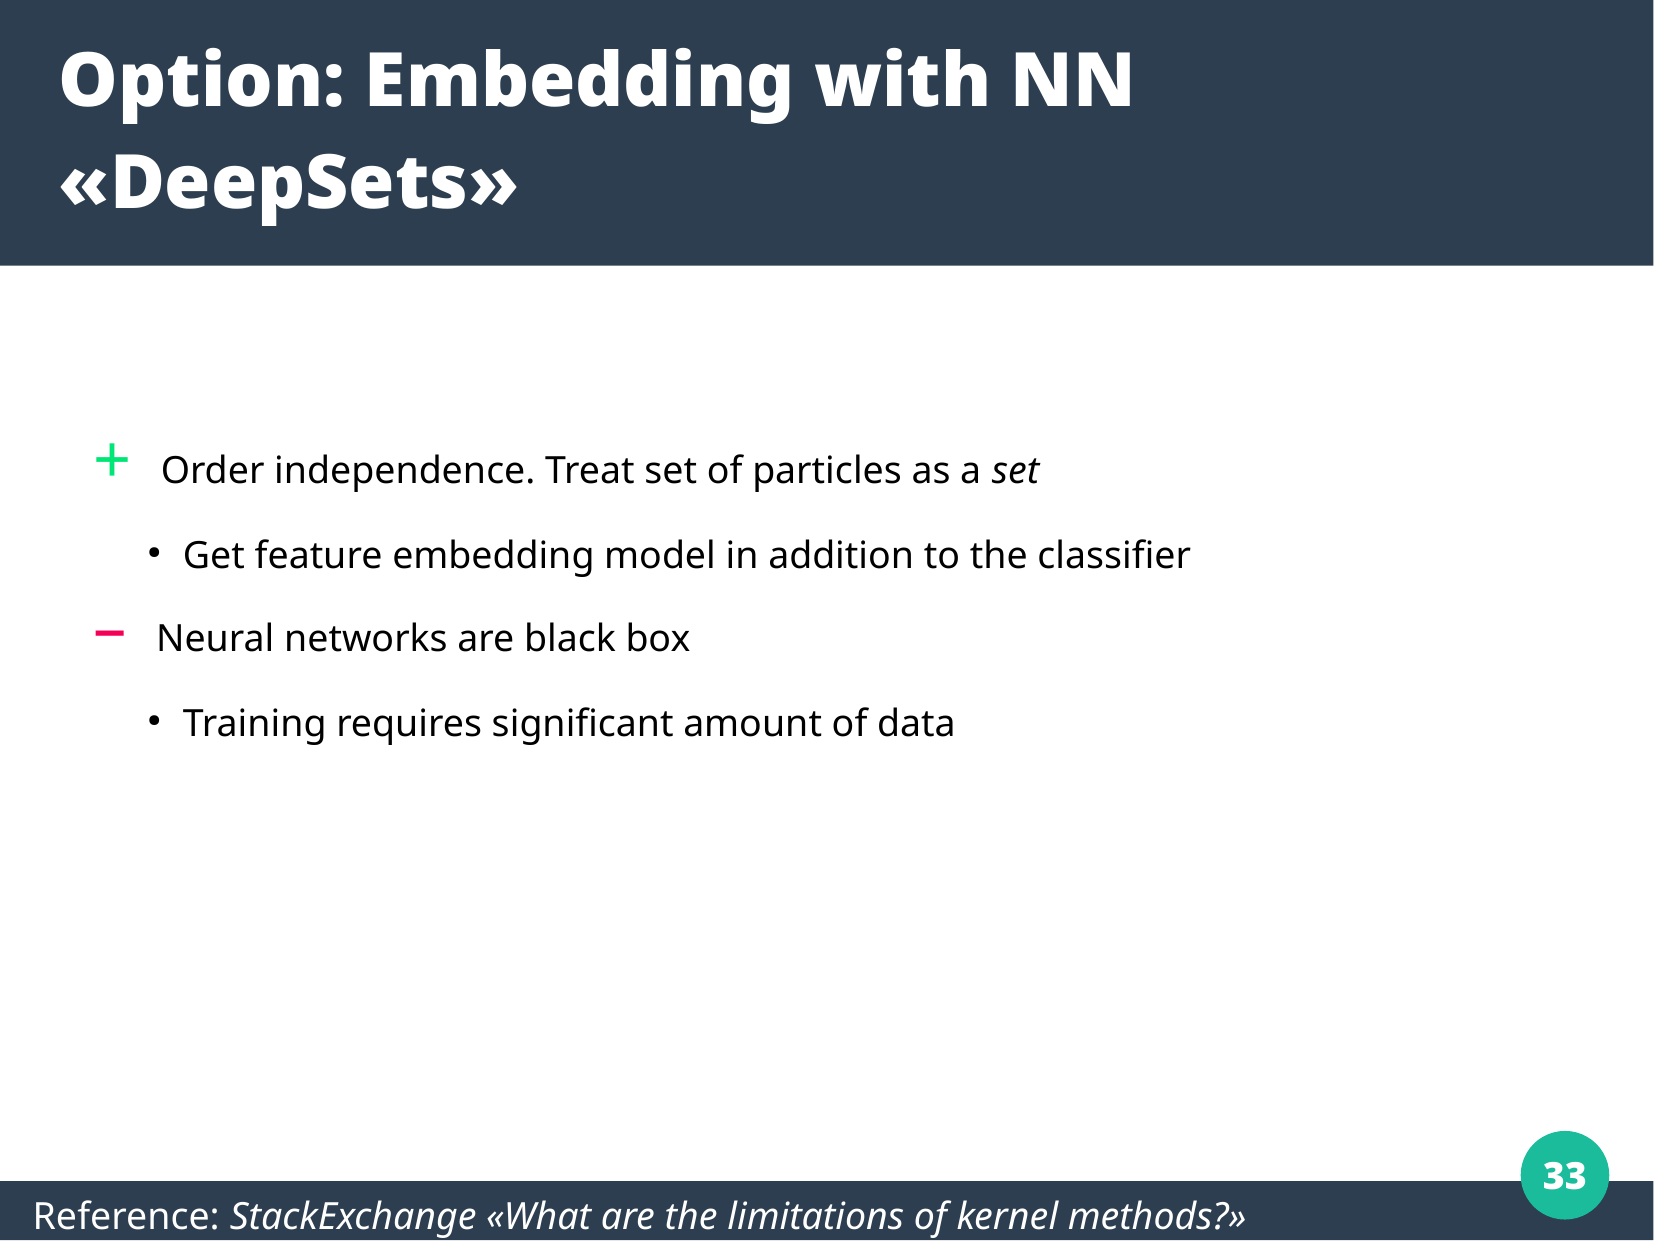

# Option: Embedding with NN «DeepSets»
+ Order independence. Treat set of particles as a set
Get feature embedding model in addition to the classifier
– Neural networks are black box
Training requires significant amount of data
33
Reference: StackExchange «What are the limitations of kernel methods?»